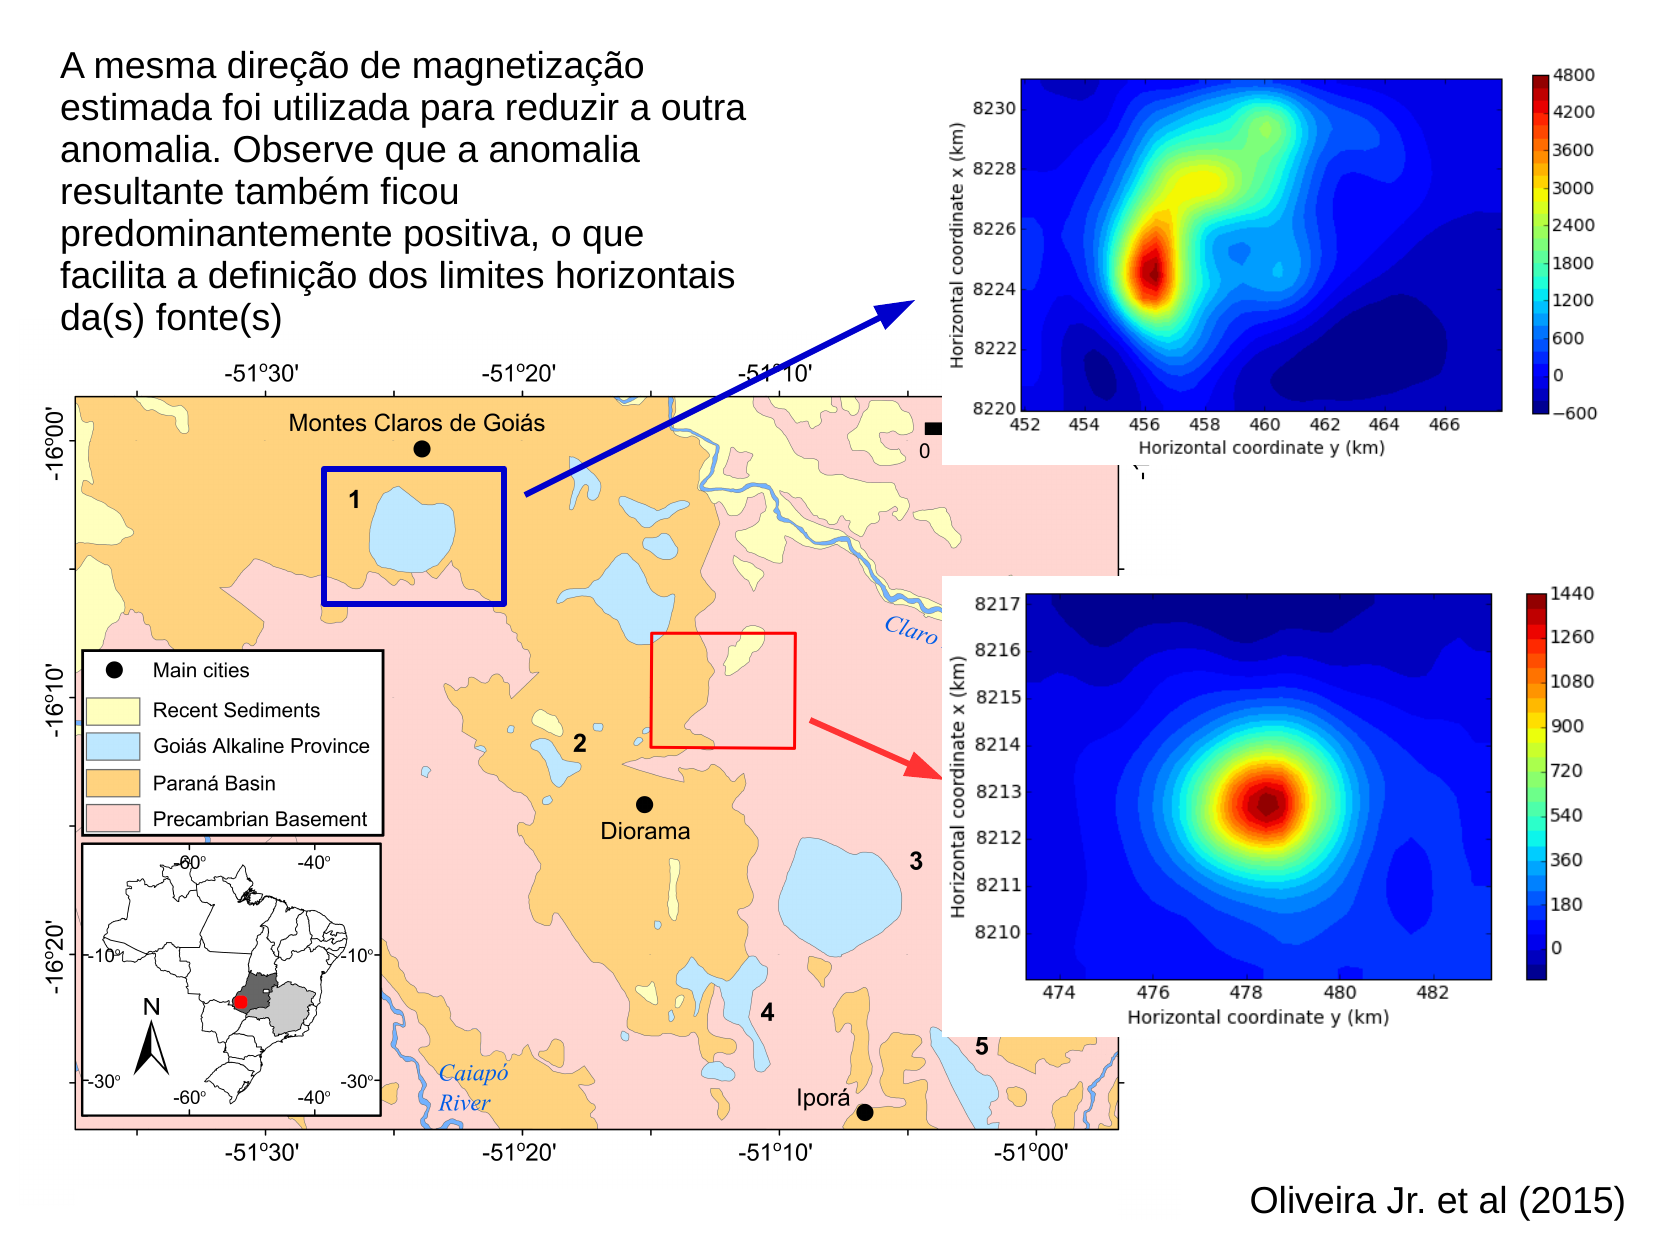

A mesma direção de magnetização estimada foi utilizada para reduzir a outra anomalia. Observe que a anomalia resultante também ficou predominantemente positiva, o que facilita a definição dos limites horizontais da(s) fonte(s)
Oliveira Jr. et al (2015)